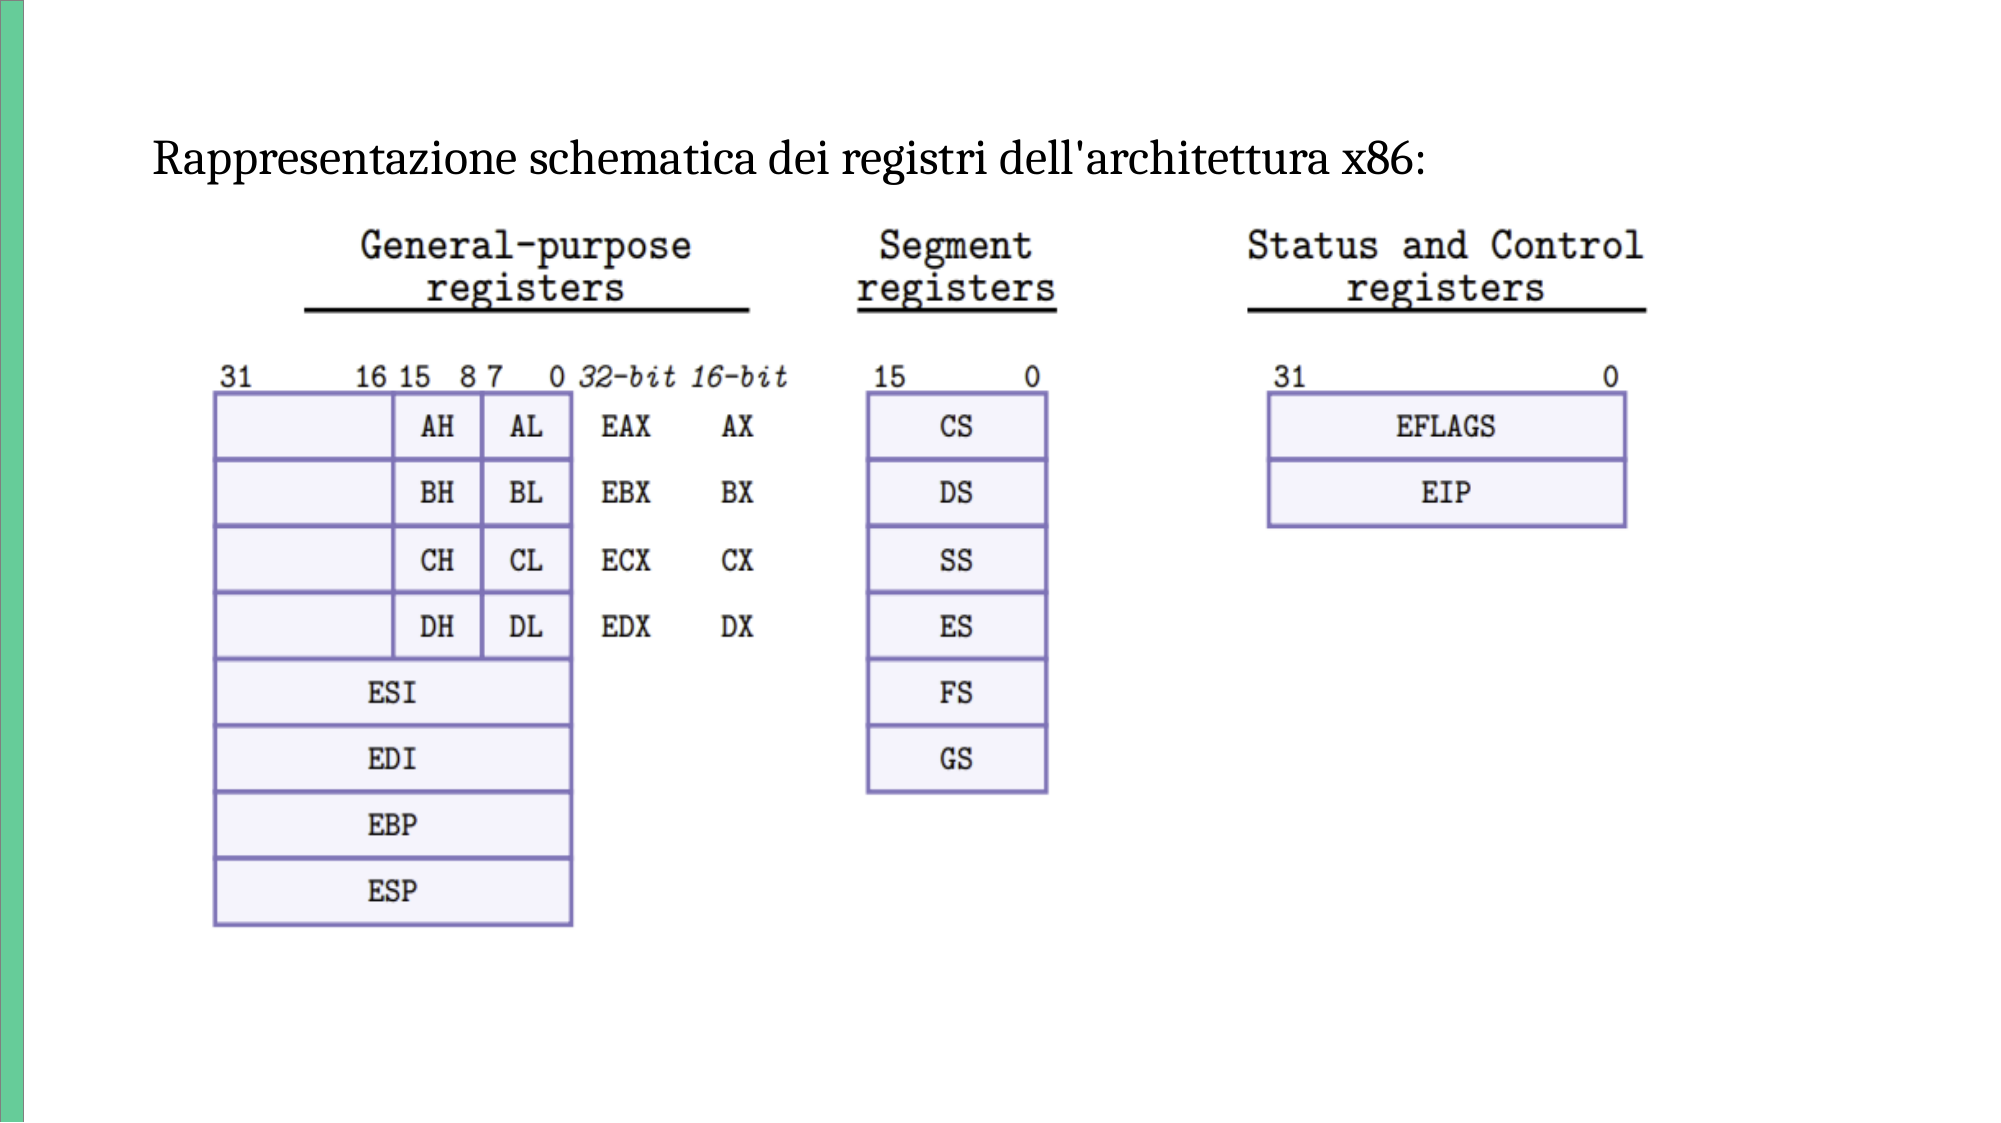

# Rappresentazione schematica dei registri dell'architettura x86: